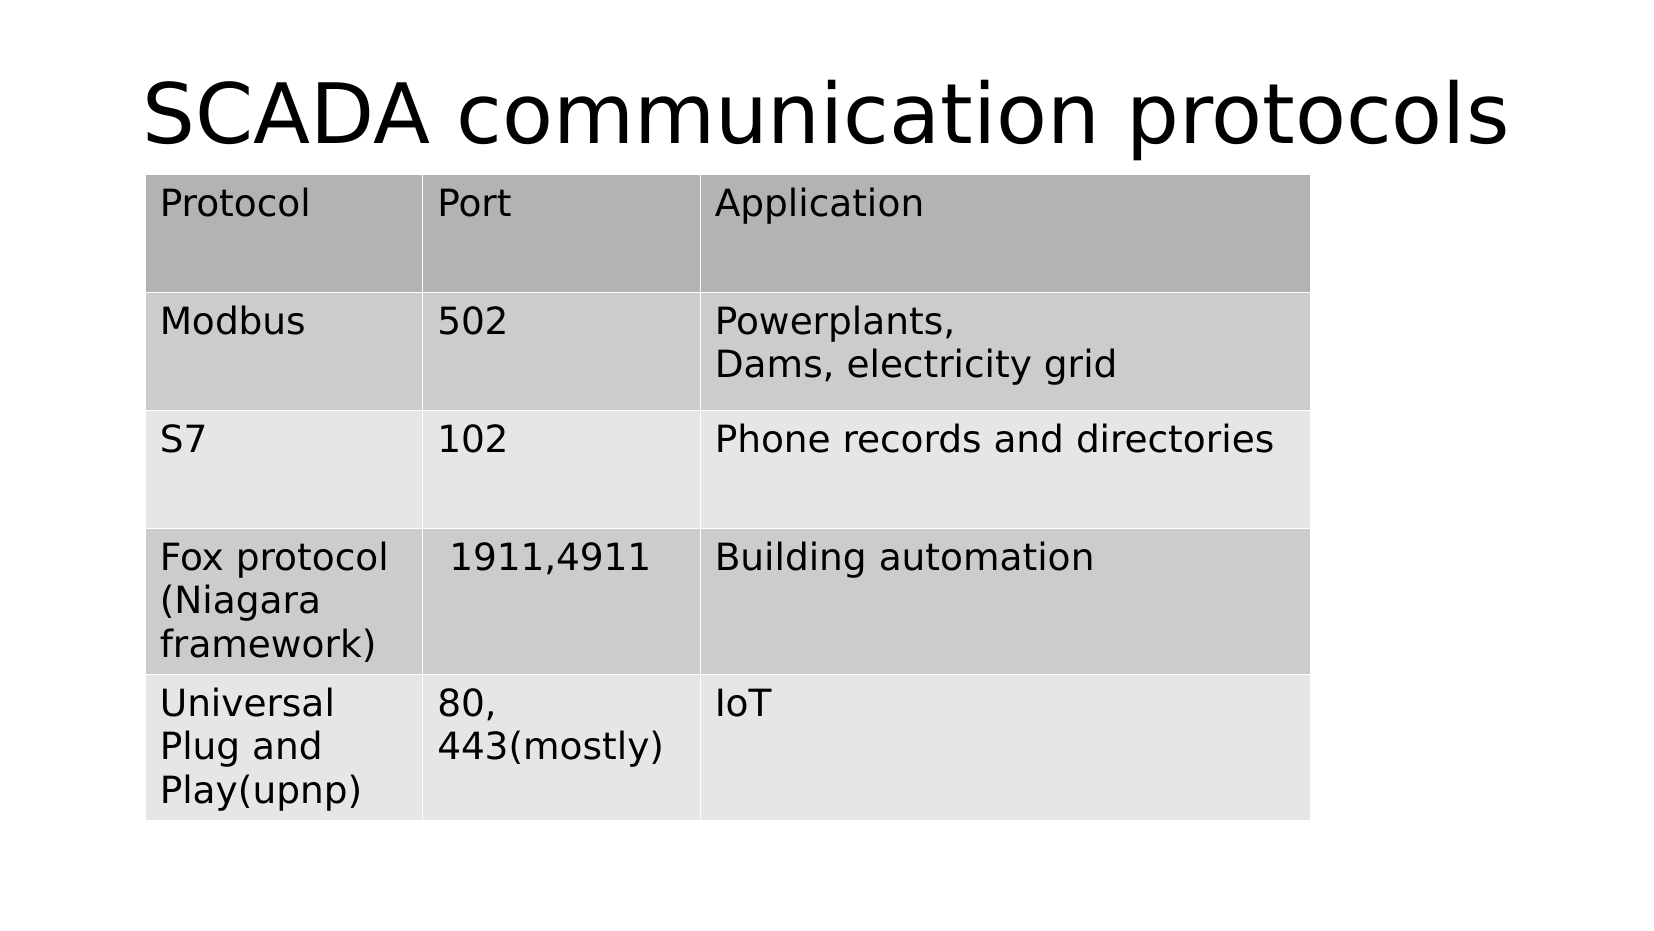

# SCADA communication protocols
| Protocol | Port | Application |
| --- | --- | --- |
| Modbus | 502 | Powerplants, Dams, electricity grid |
| S7 | 102 | Phone records and directories |
| Fox protocol (Niagara framework) | 1911,4911 | Building automation |
| Universal Plug and Play(upnp) | 80, 443(mostly) | IoT |